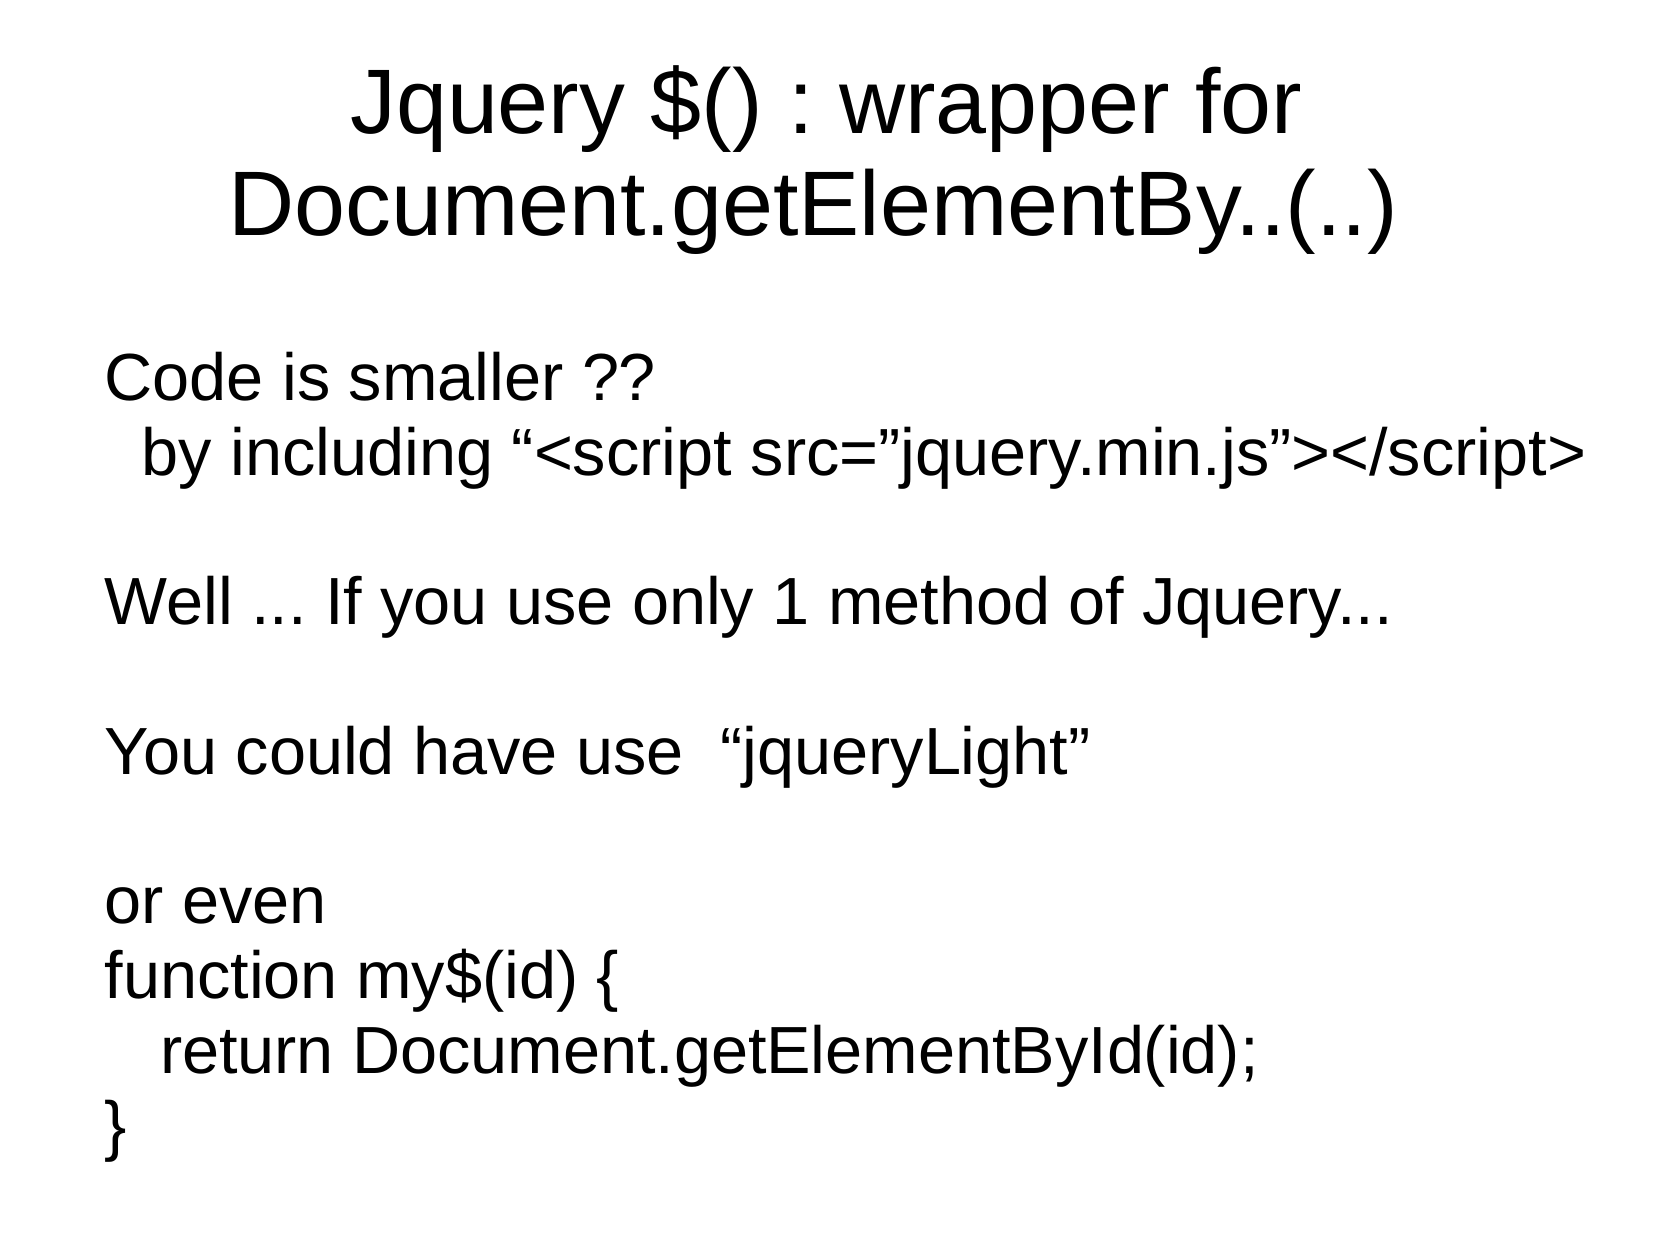

# Jquery $() : wrapper for Document.getElementBy..(..)
Code is smaller ??
 by including “<script src=”jquery.min.js”></script>
Well ... If you use only 1 method of Jquery...
You could have use “jqueryLight”
or even
function my$(id) {
 return Document.getElementById(id);
}